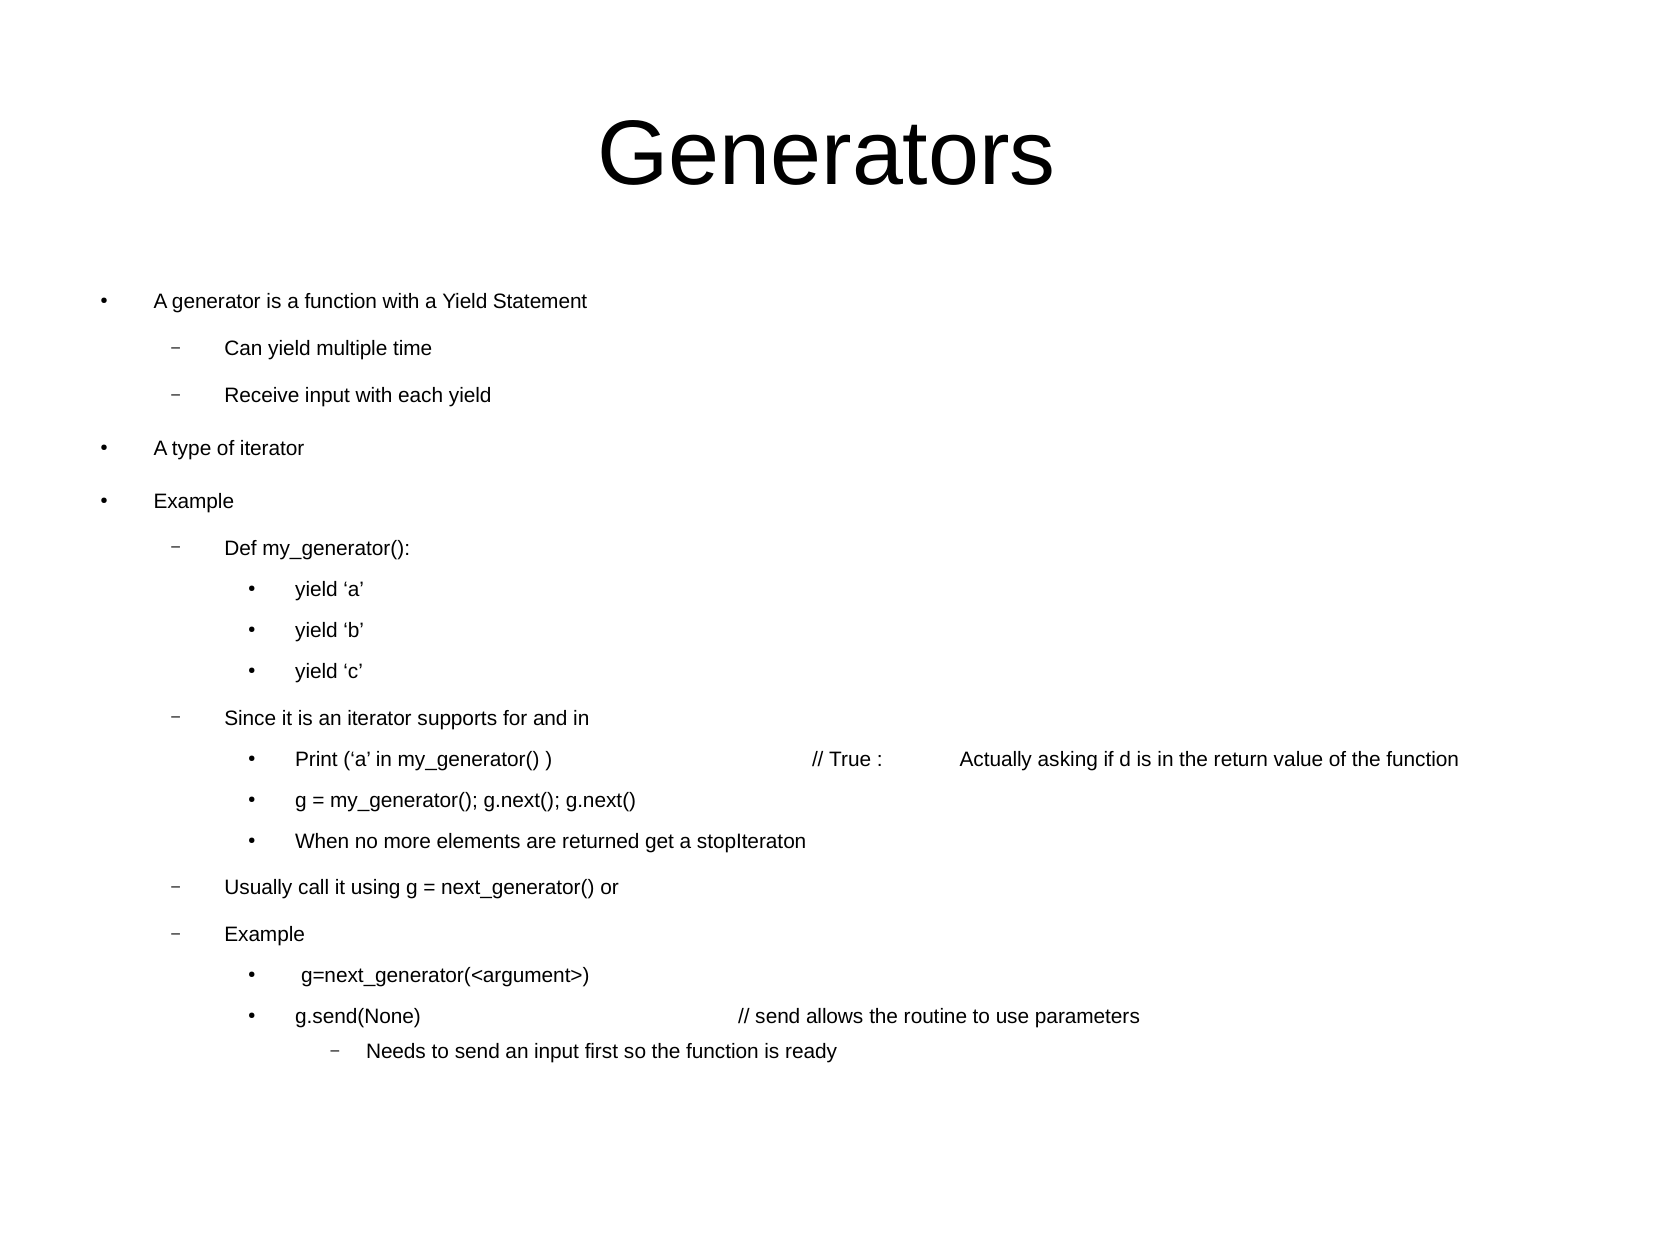

# Generators
A generator is a function with a Yield Statement
Can yield multiple time
Receive input with each yield
A type of iterator
Example
Def my_generator():
yield ‘a’
yield ‘b’
yield ‘c’
Since it is an iterator supports for and in
Print (‘a’ in my_generator() ) 				// True :		Actually asking if d is in the return value of the function
g = my_generator(); g.next(); g.next()
When no more elements are returned get a stopIteraton
Usually call it using g = next_generator() or
Example
 g=next_generator(<argument>)
g.send(None)					// send allows the routine to use parameters
Needs to send an input first so the function is ready